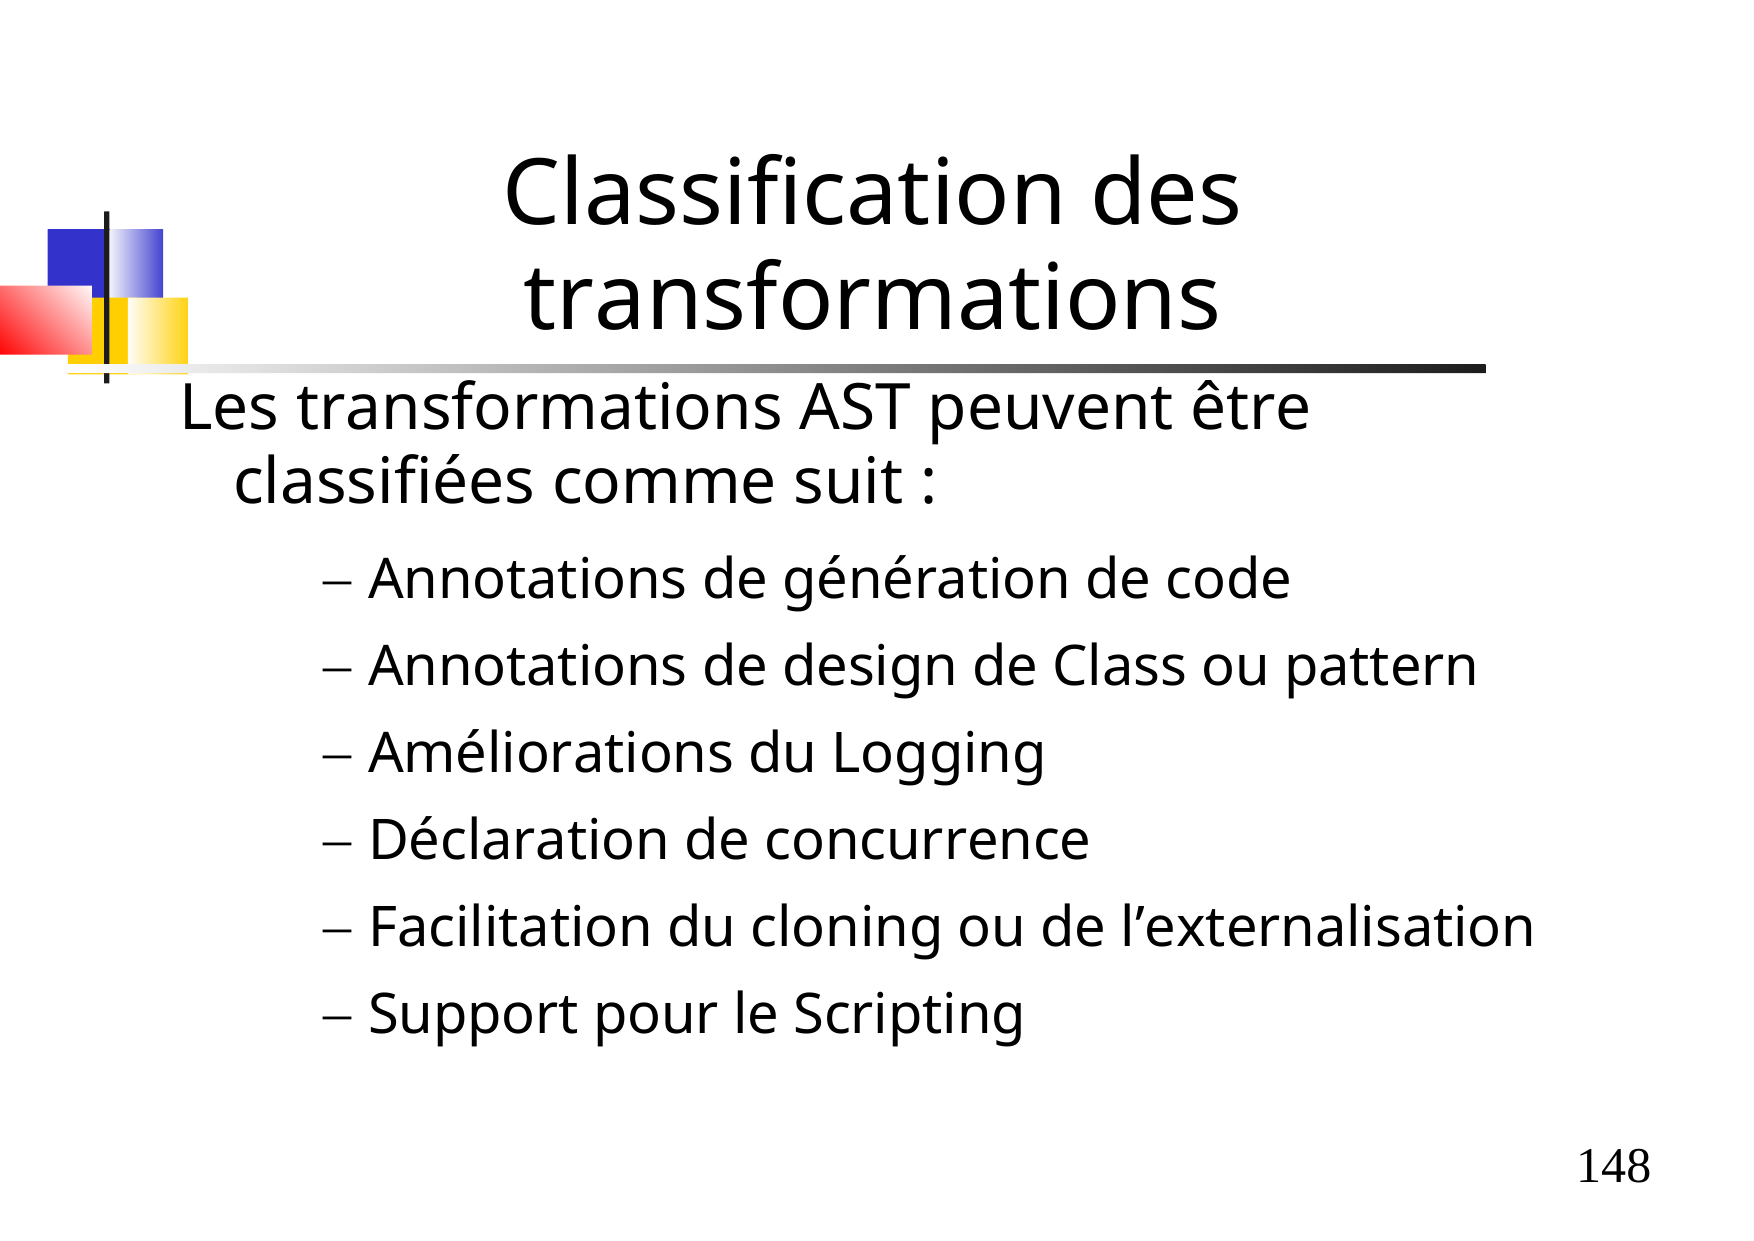

# Classification des transformations
Les transformations AST peuvent être classifiées comme suit :
Annotations de génération de code
Annotations de design de Class ou pattern
Améliorations du Logging
Déclaration de concurrence
Facilitation du cloning ou de l’externalisation
Support pour le Scripting